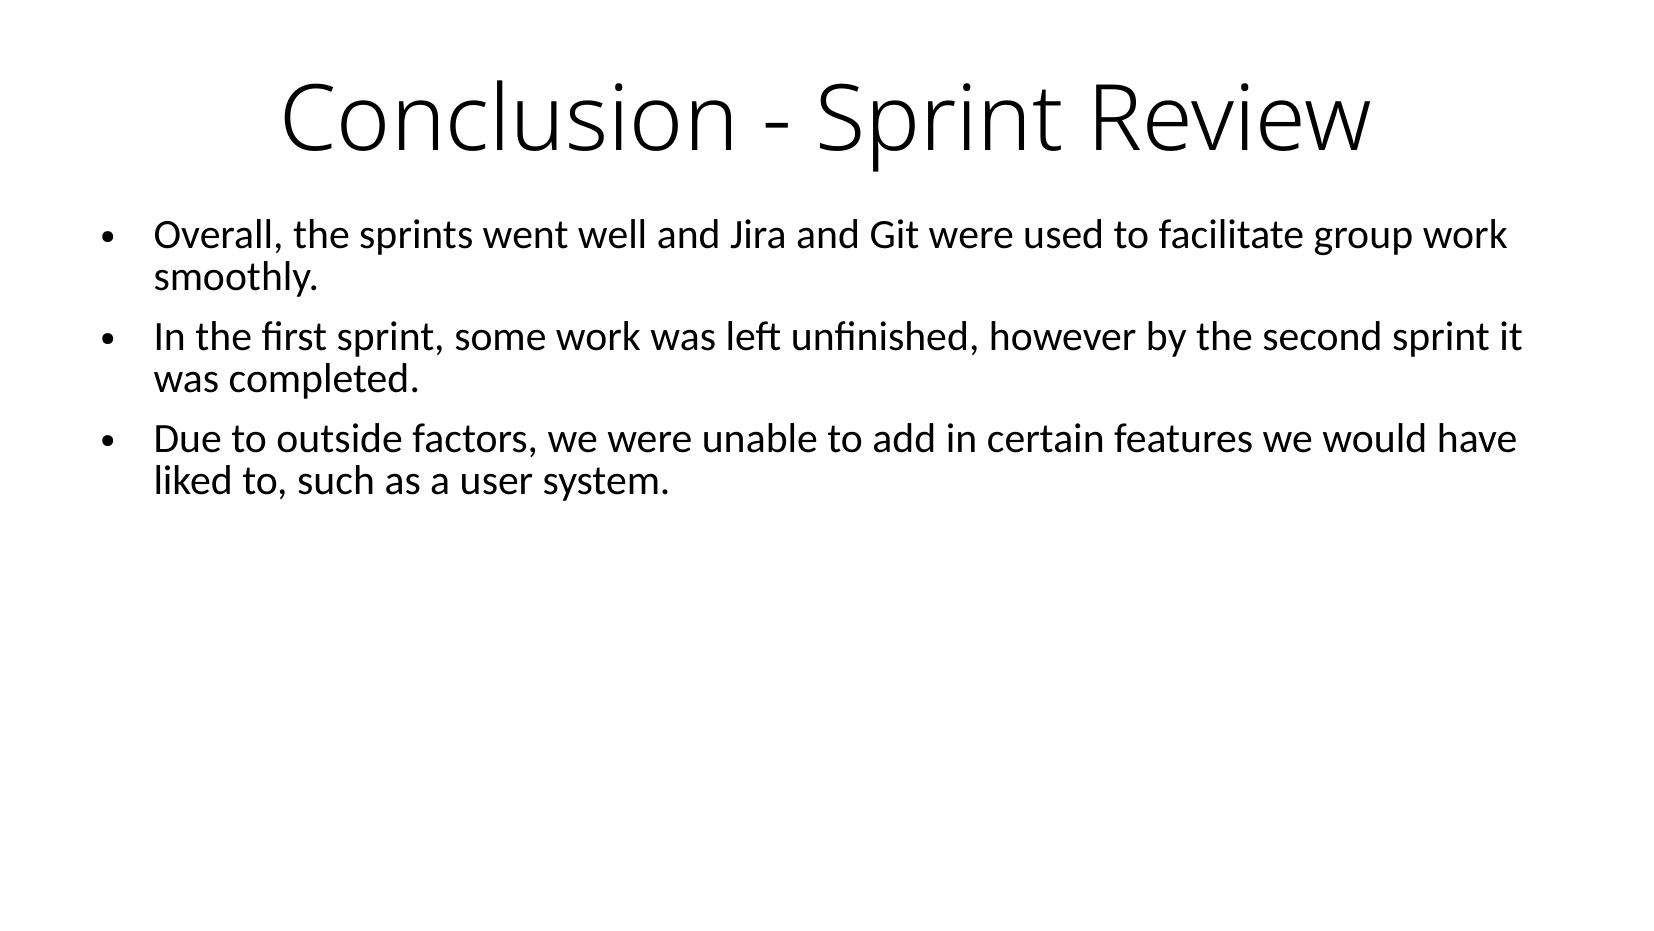

# Conclusion - Sprint Review
Overall, the sprints went well and Jira and Git were used to facilitate group work smoothly.
In the first sprint, some work was left unfinished, however by the second sprint it was completed.
Due to outside factors, we were unable to add in certain features we would have liked to, such as a user system.